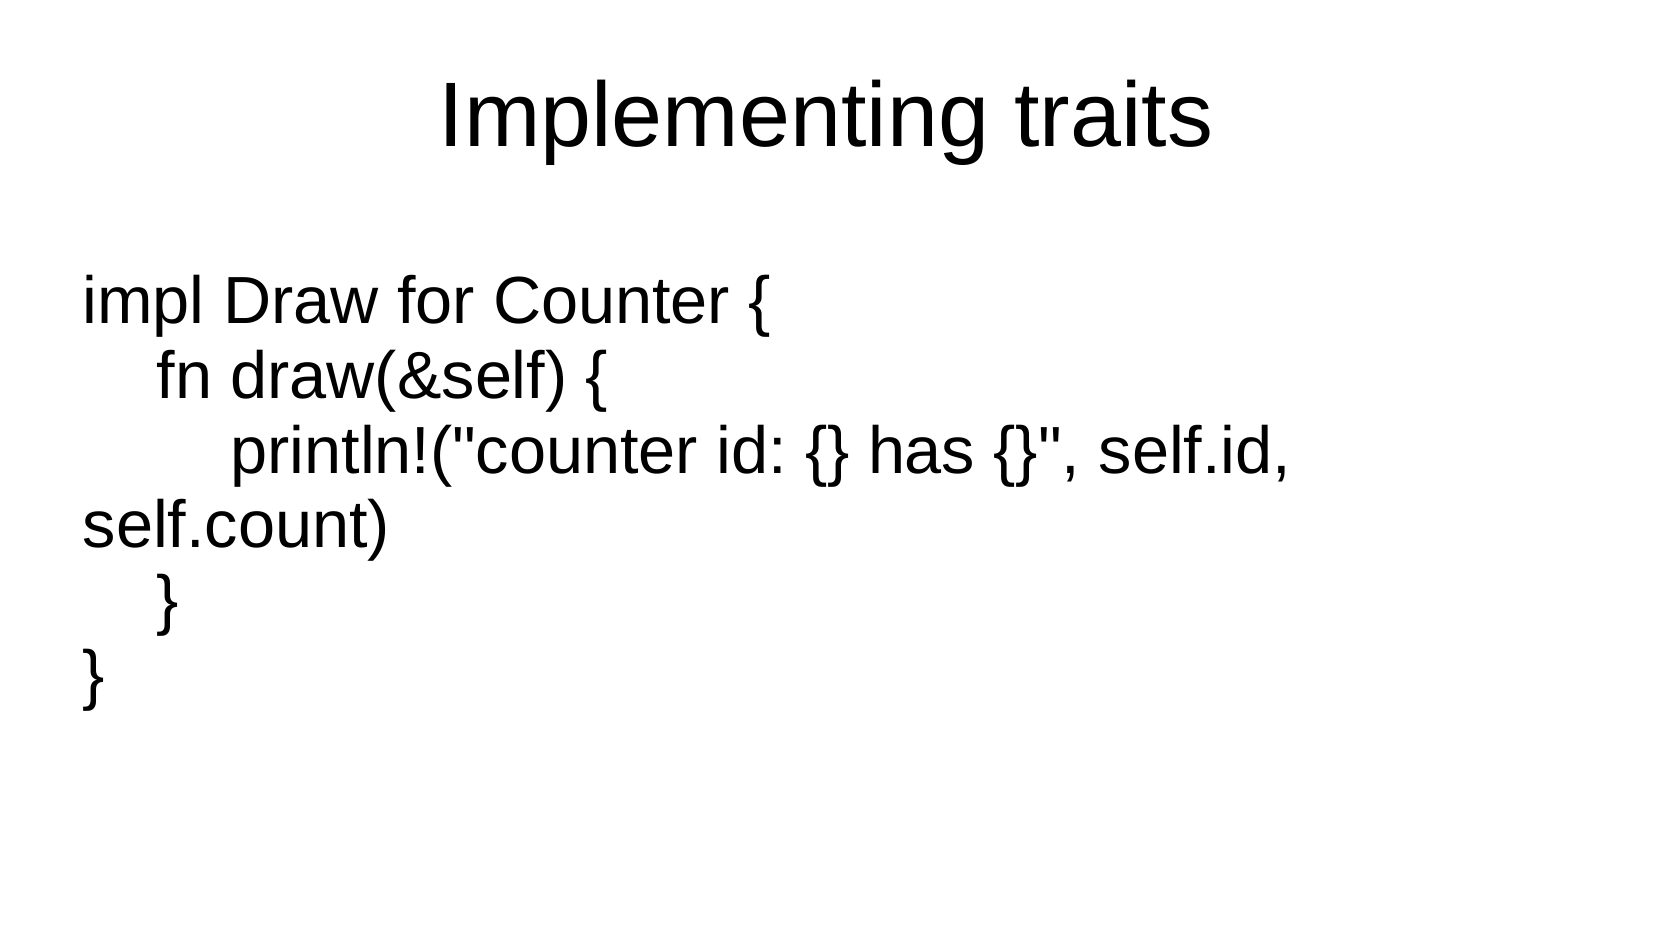

# Implementing traits
impl Draw for Counter {
 fn draw(&self) {
 println!("counter id: {} has {}", self.id, self.count)
 }
}